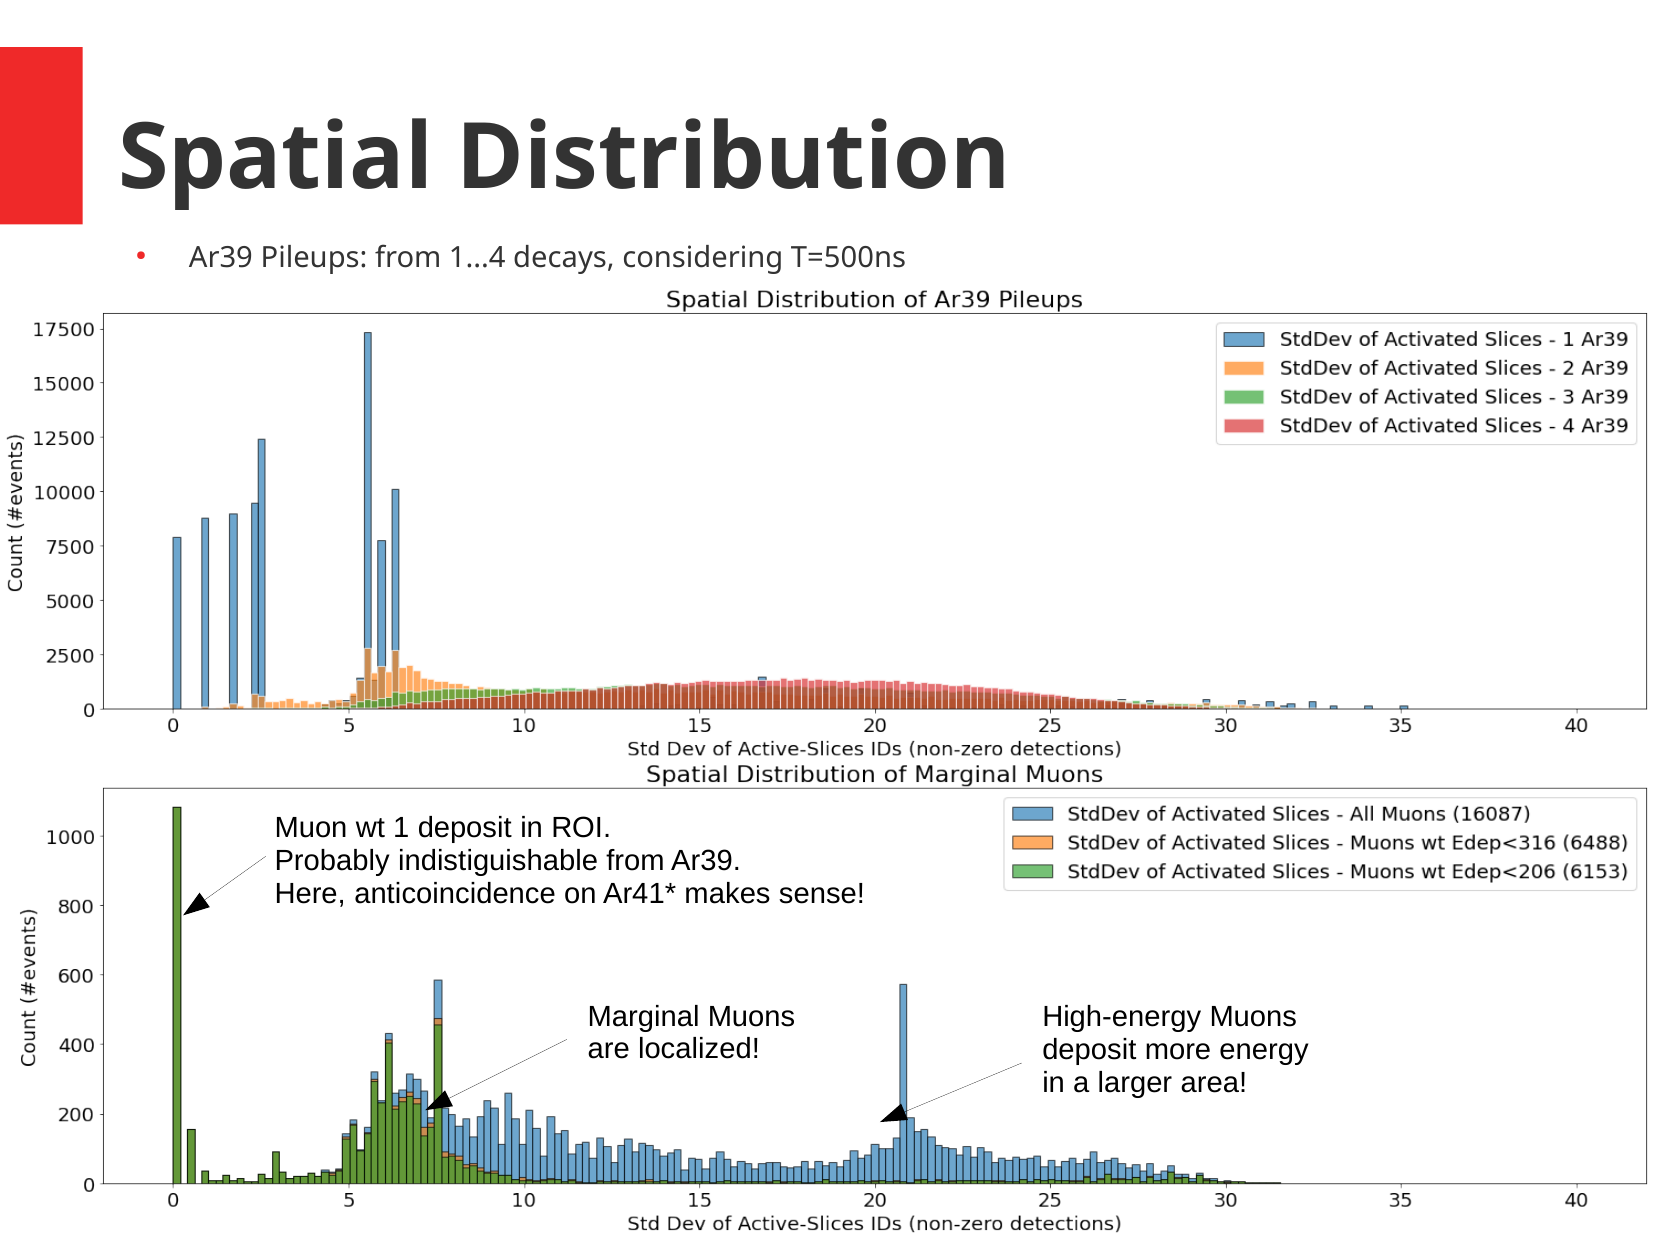

# Spatial Distribution
Ar39 Pileups: from 1...4 decays, considering T=500ns
Muon wt 1 deposit in ROI.
Probably indistiguishable from Ar39.
Here, anticoincidence on Ar41* makes sense!
Marginal Muons
are localized!
High-energy Muons
deposit more energy
in a larger area!
5